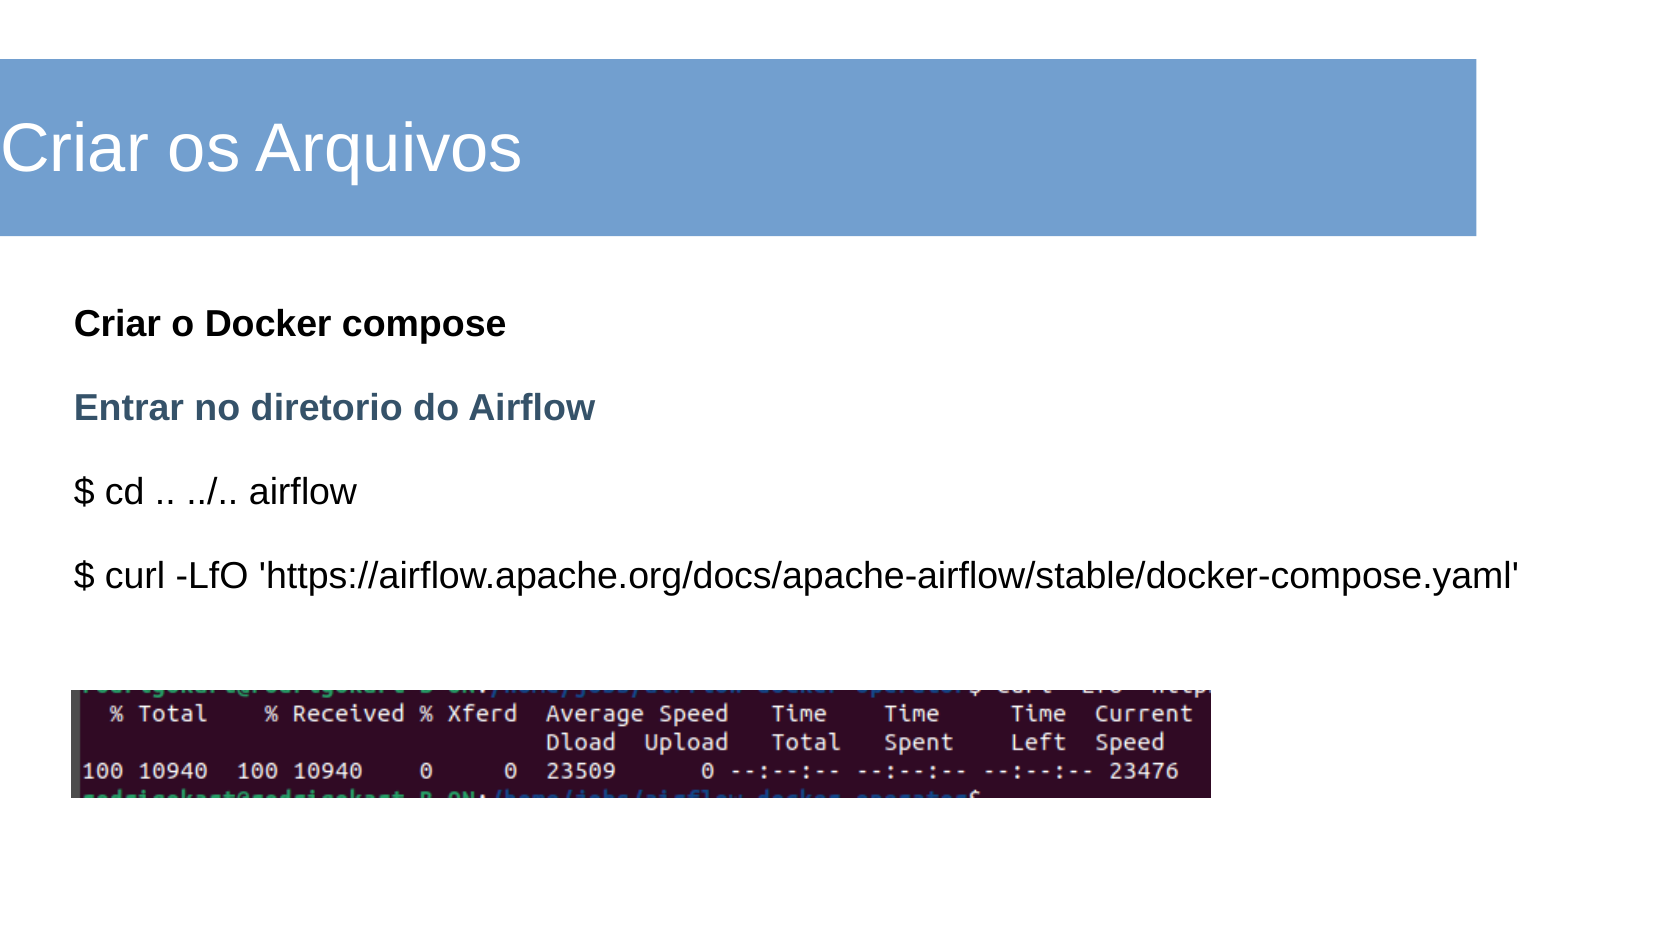

# Criar os Arquivos
Criar o Docker compose
Entrar no diretorio do Airflow
$ cd .. ../.. airflow
$ curl -LfO 'https://airflow.apache.org/docs/apache-airflow/stable/docker-compose.yaml'